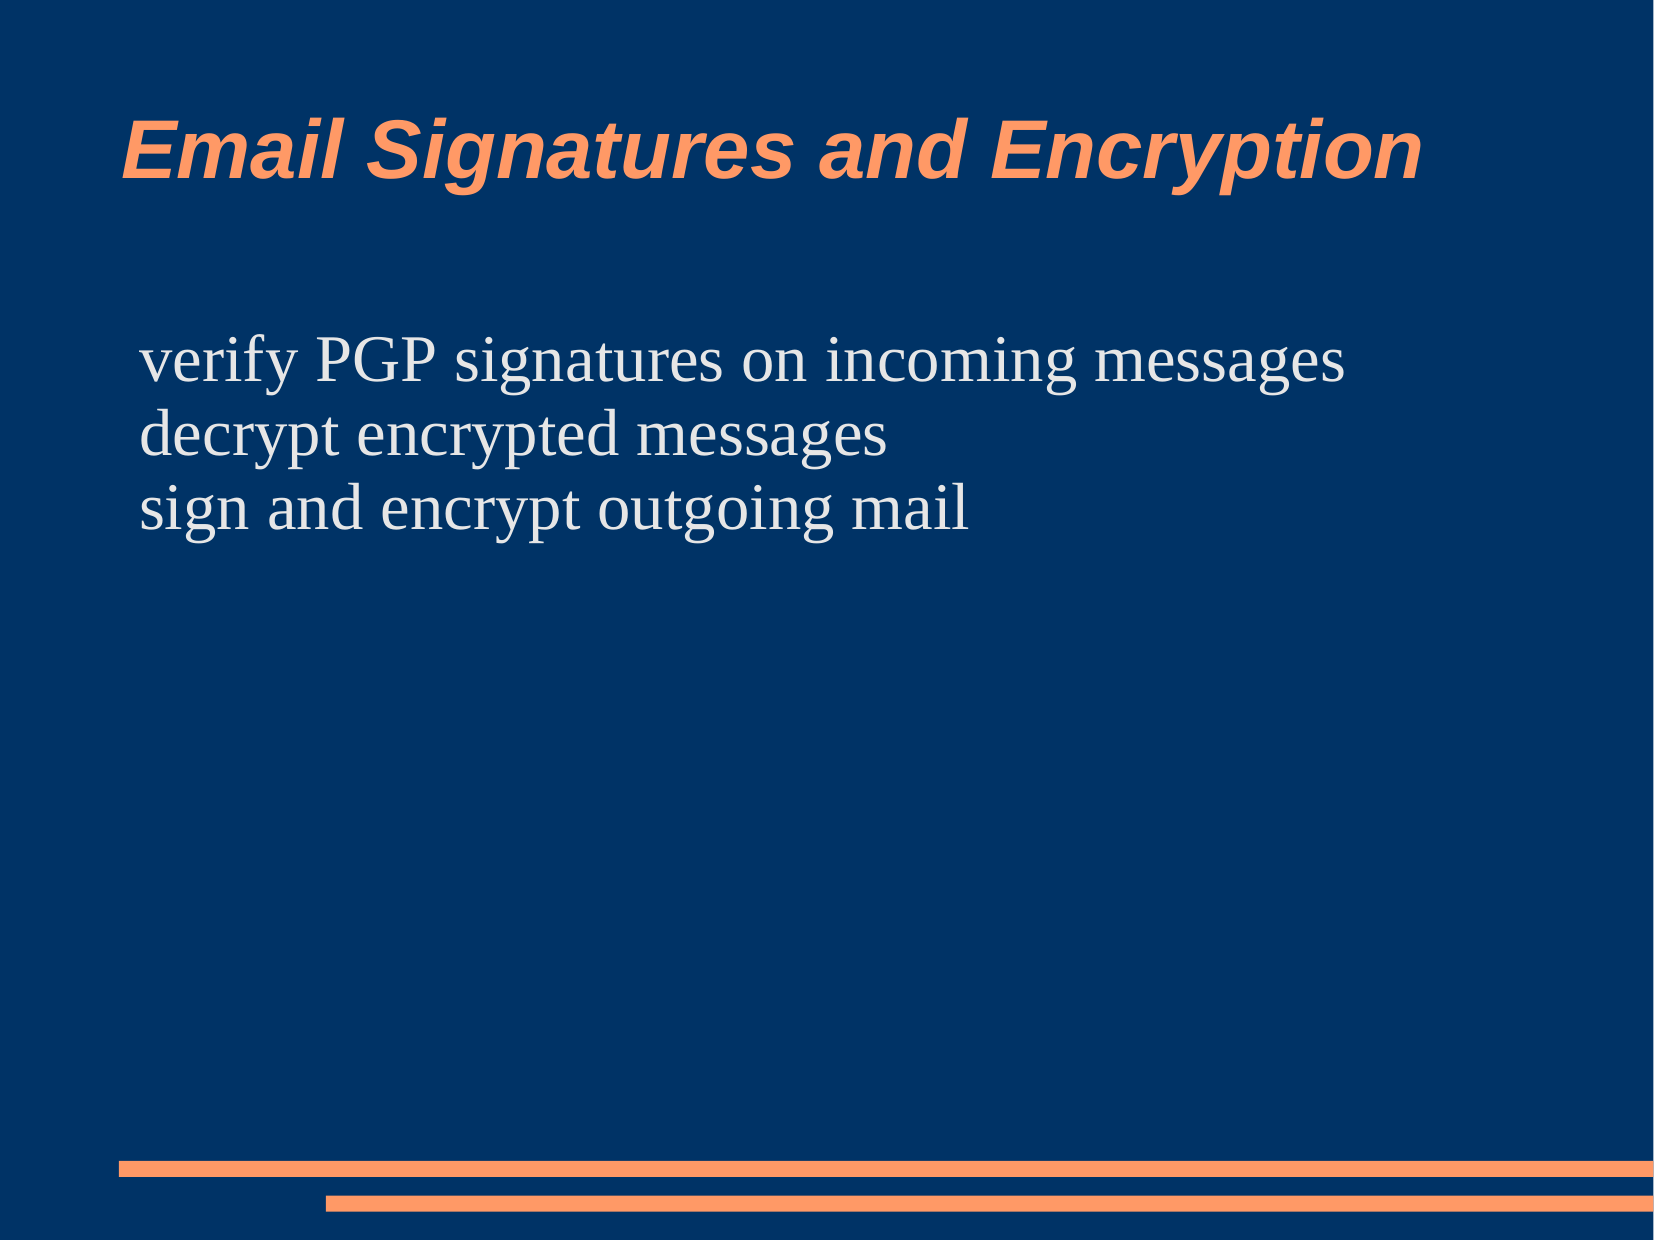

# Email Signatures and Encryption
verify PGP signatures on incoming messages
decrypt encrypted messages
sign and encrypt outgoing mail